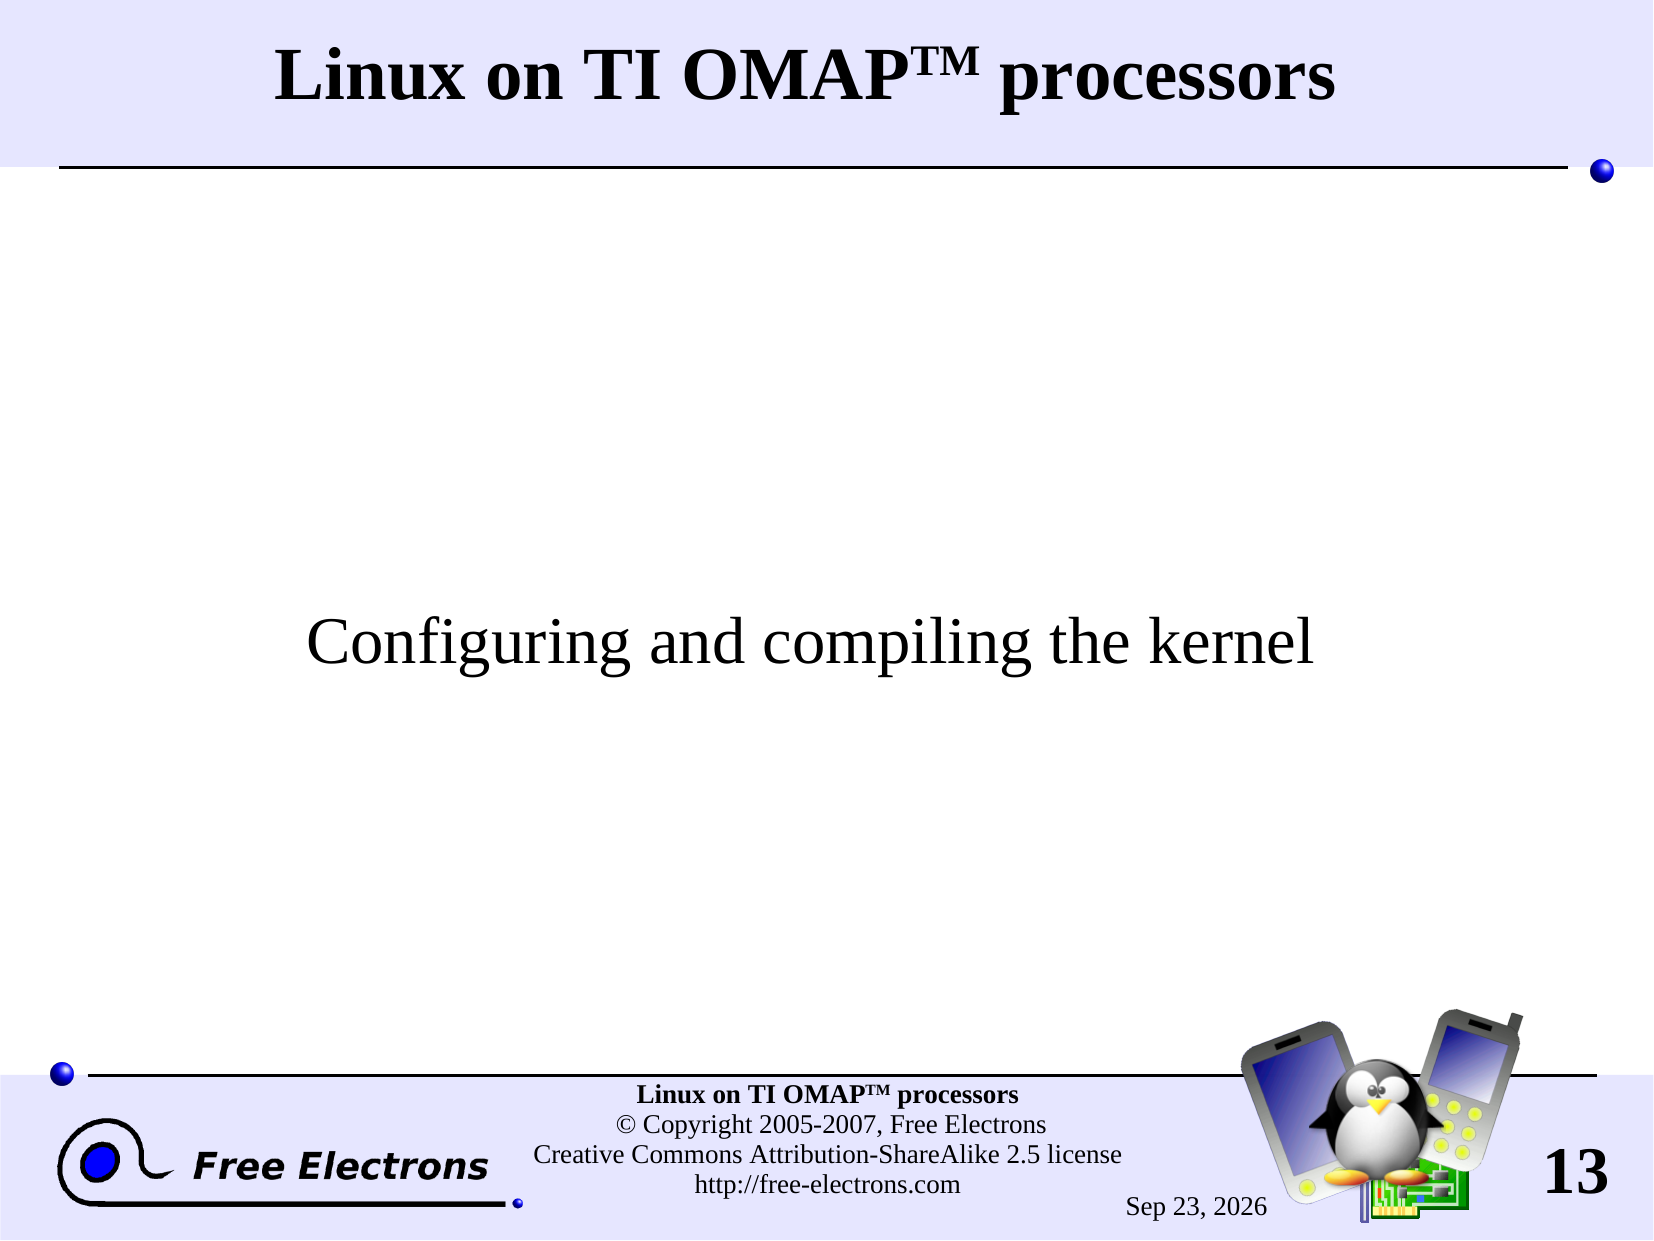

# Linux on TI OMAPTM processors
Configuring and compiling the kernel